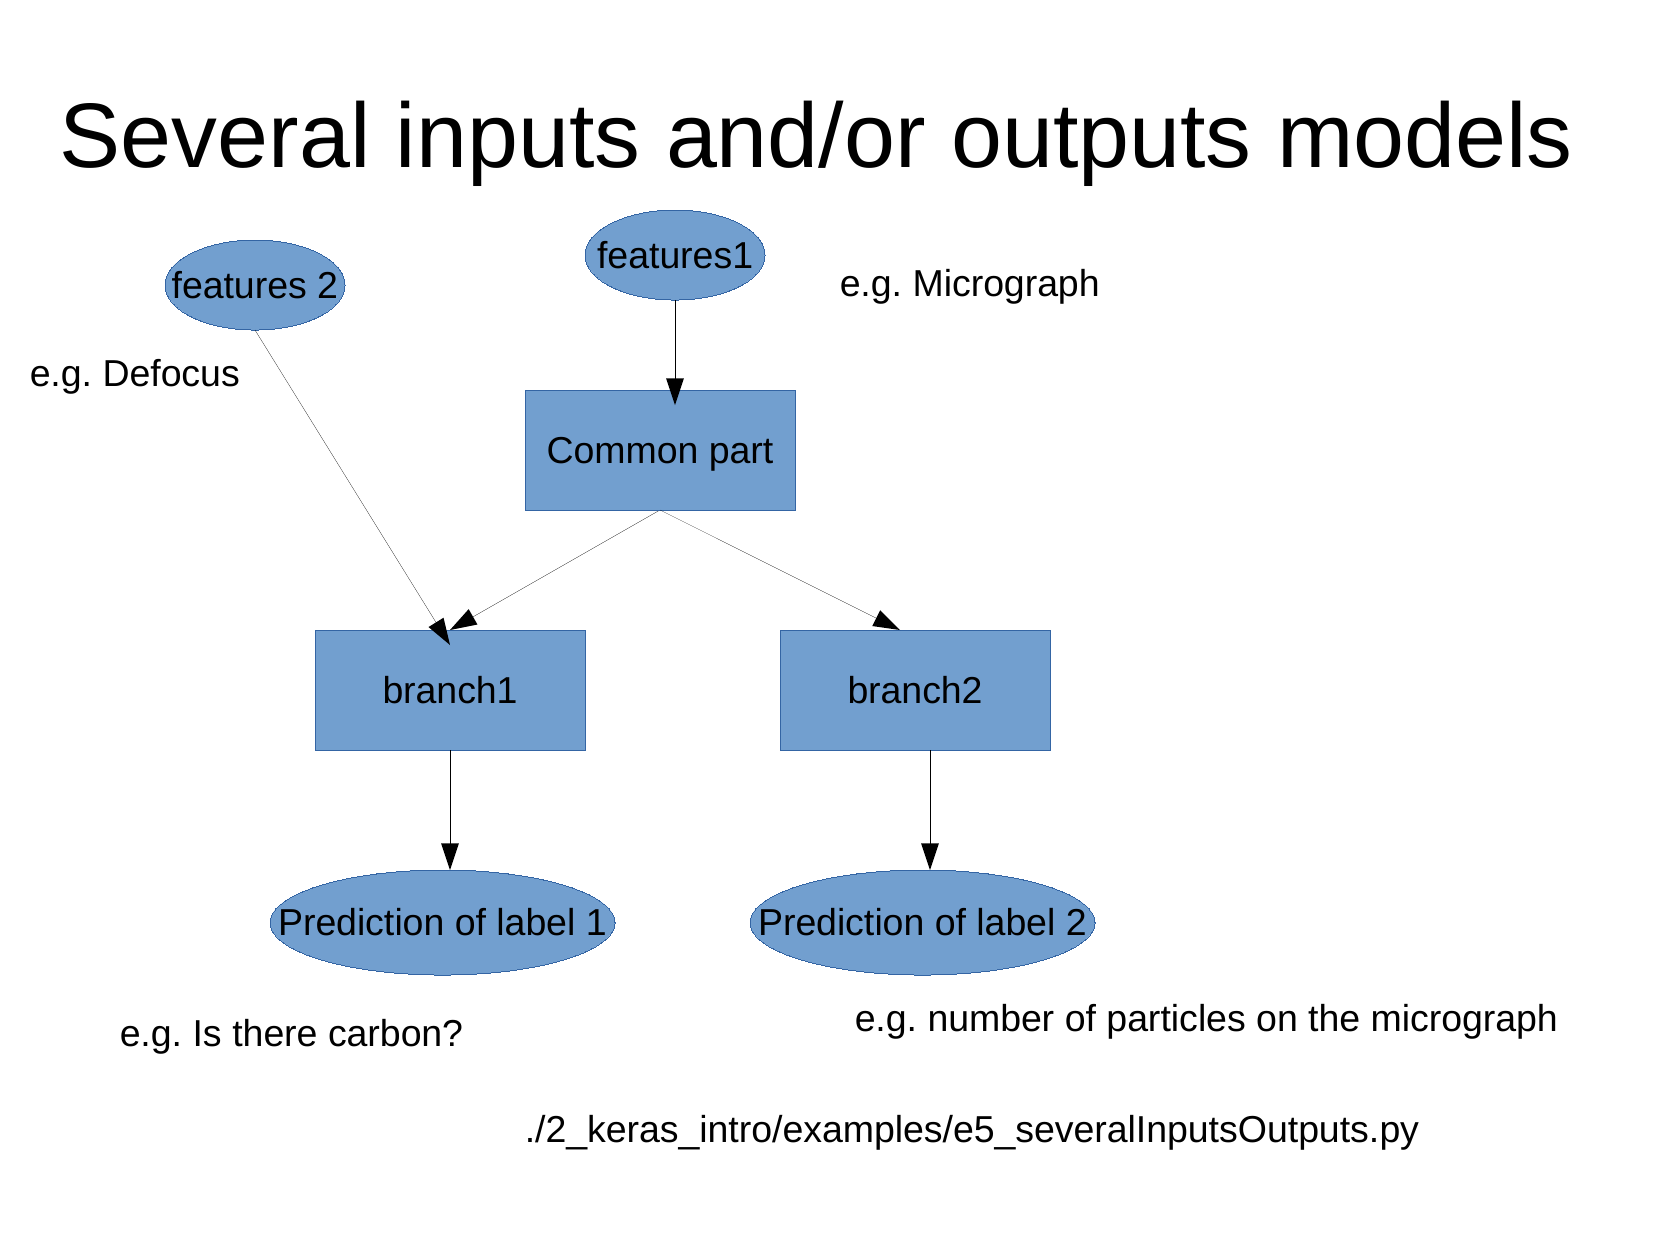

# Several inputs and/or outputs models
features1
features 2
e.g. Micrograph
e.g. Defocus
Common part
Common part
branch1
branch2
Prediction of label 1
Prediction of label 2
e.g. number of particles on the micrograph
e.g. Is there carbon?
./2_keras_intro/examples/e5_severalInputsOutputs.py